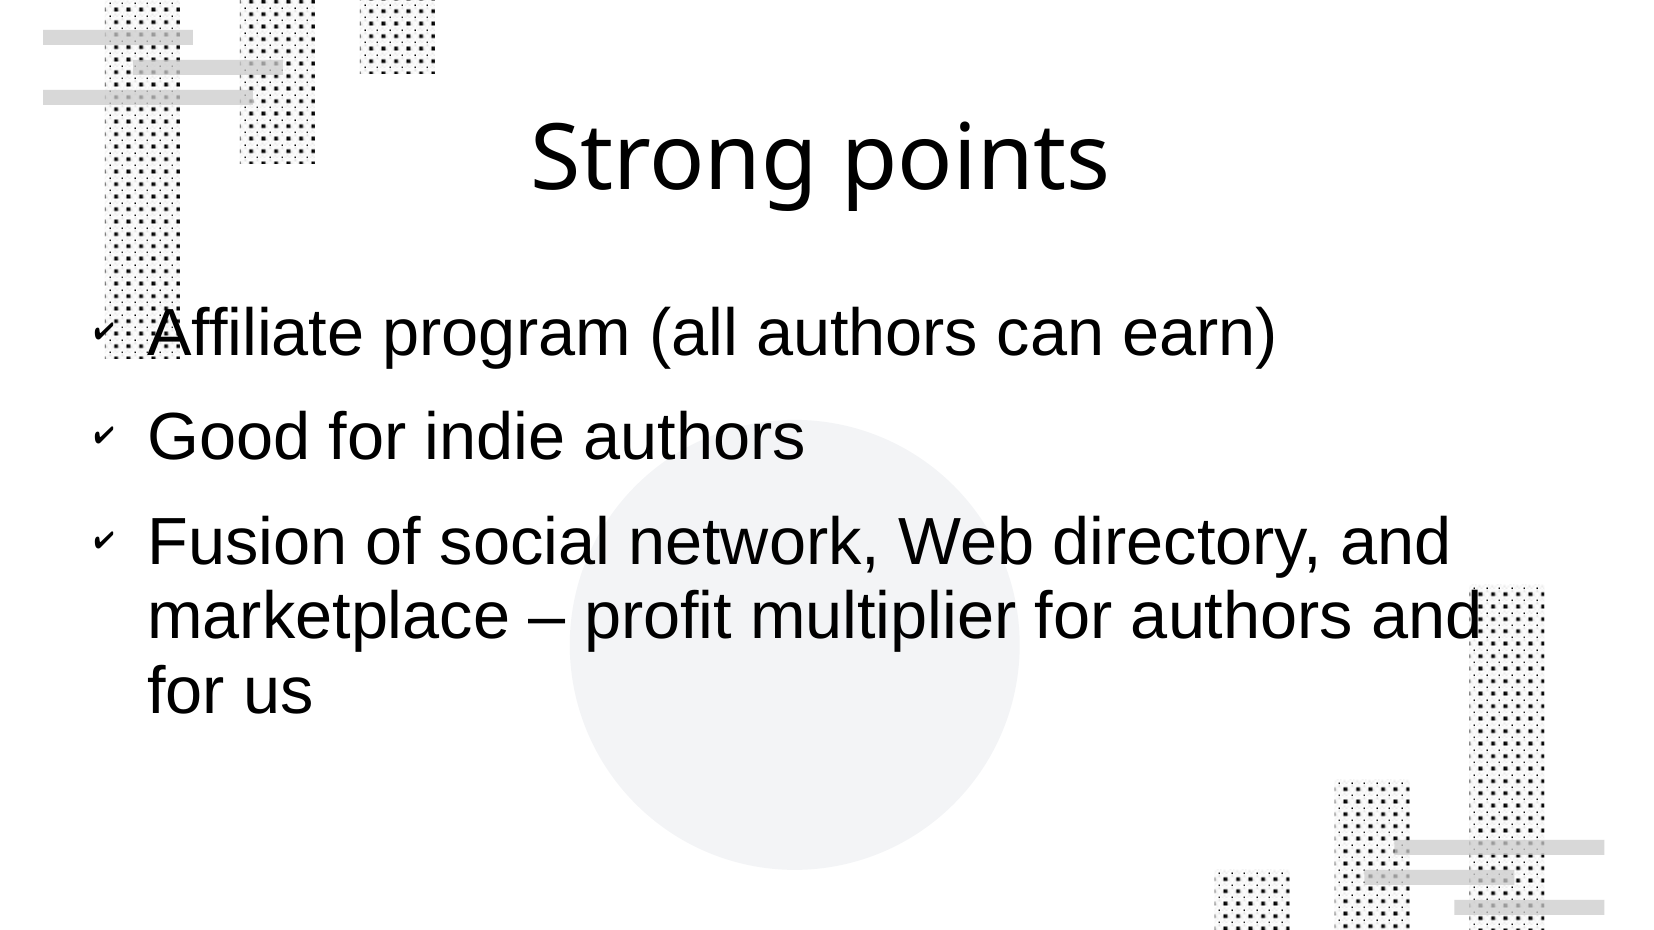

# Strong points
Affiliate program (all authors can earn)
Good for indie authors
Fusion of social network, Web directory, and marketplace – profit multiplier for authors and for us